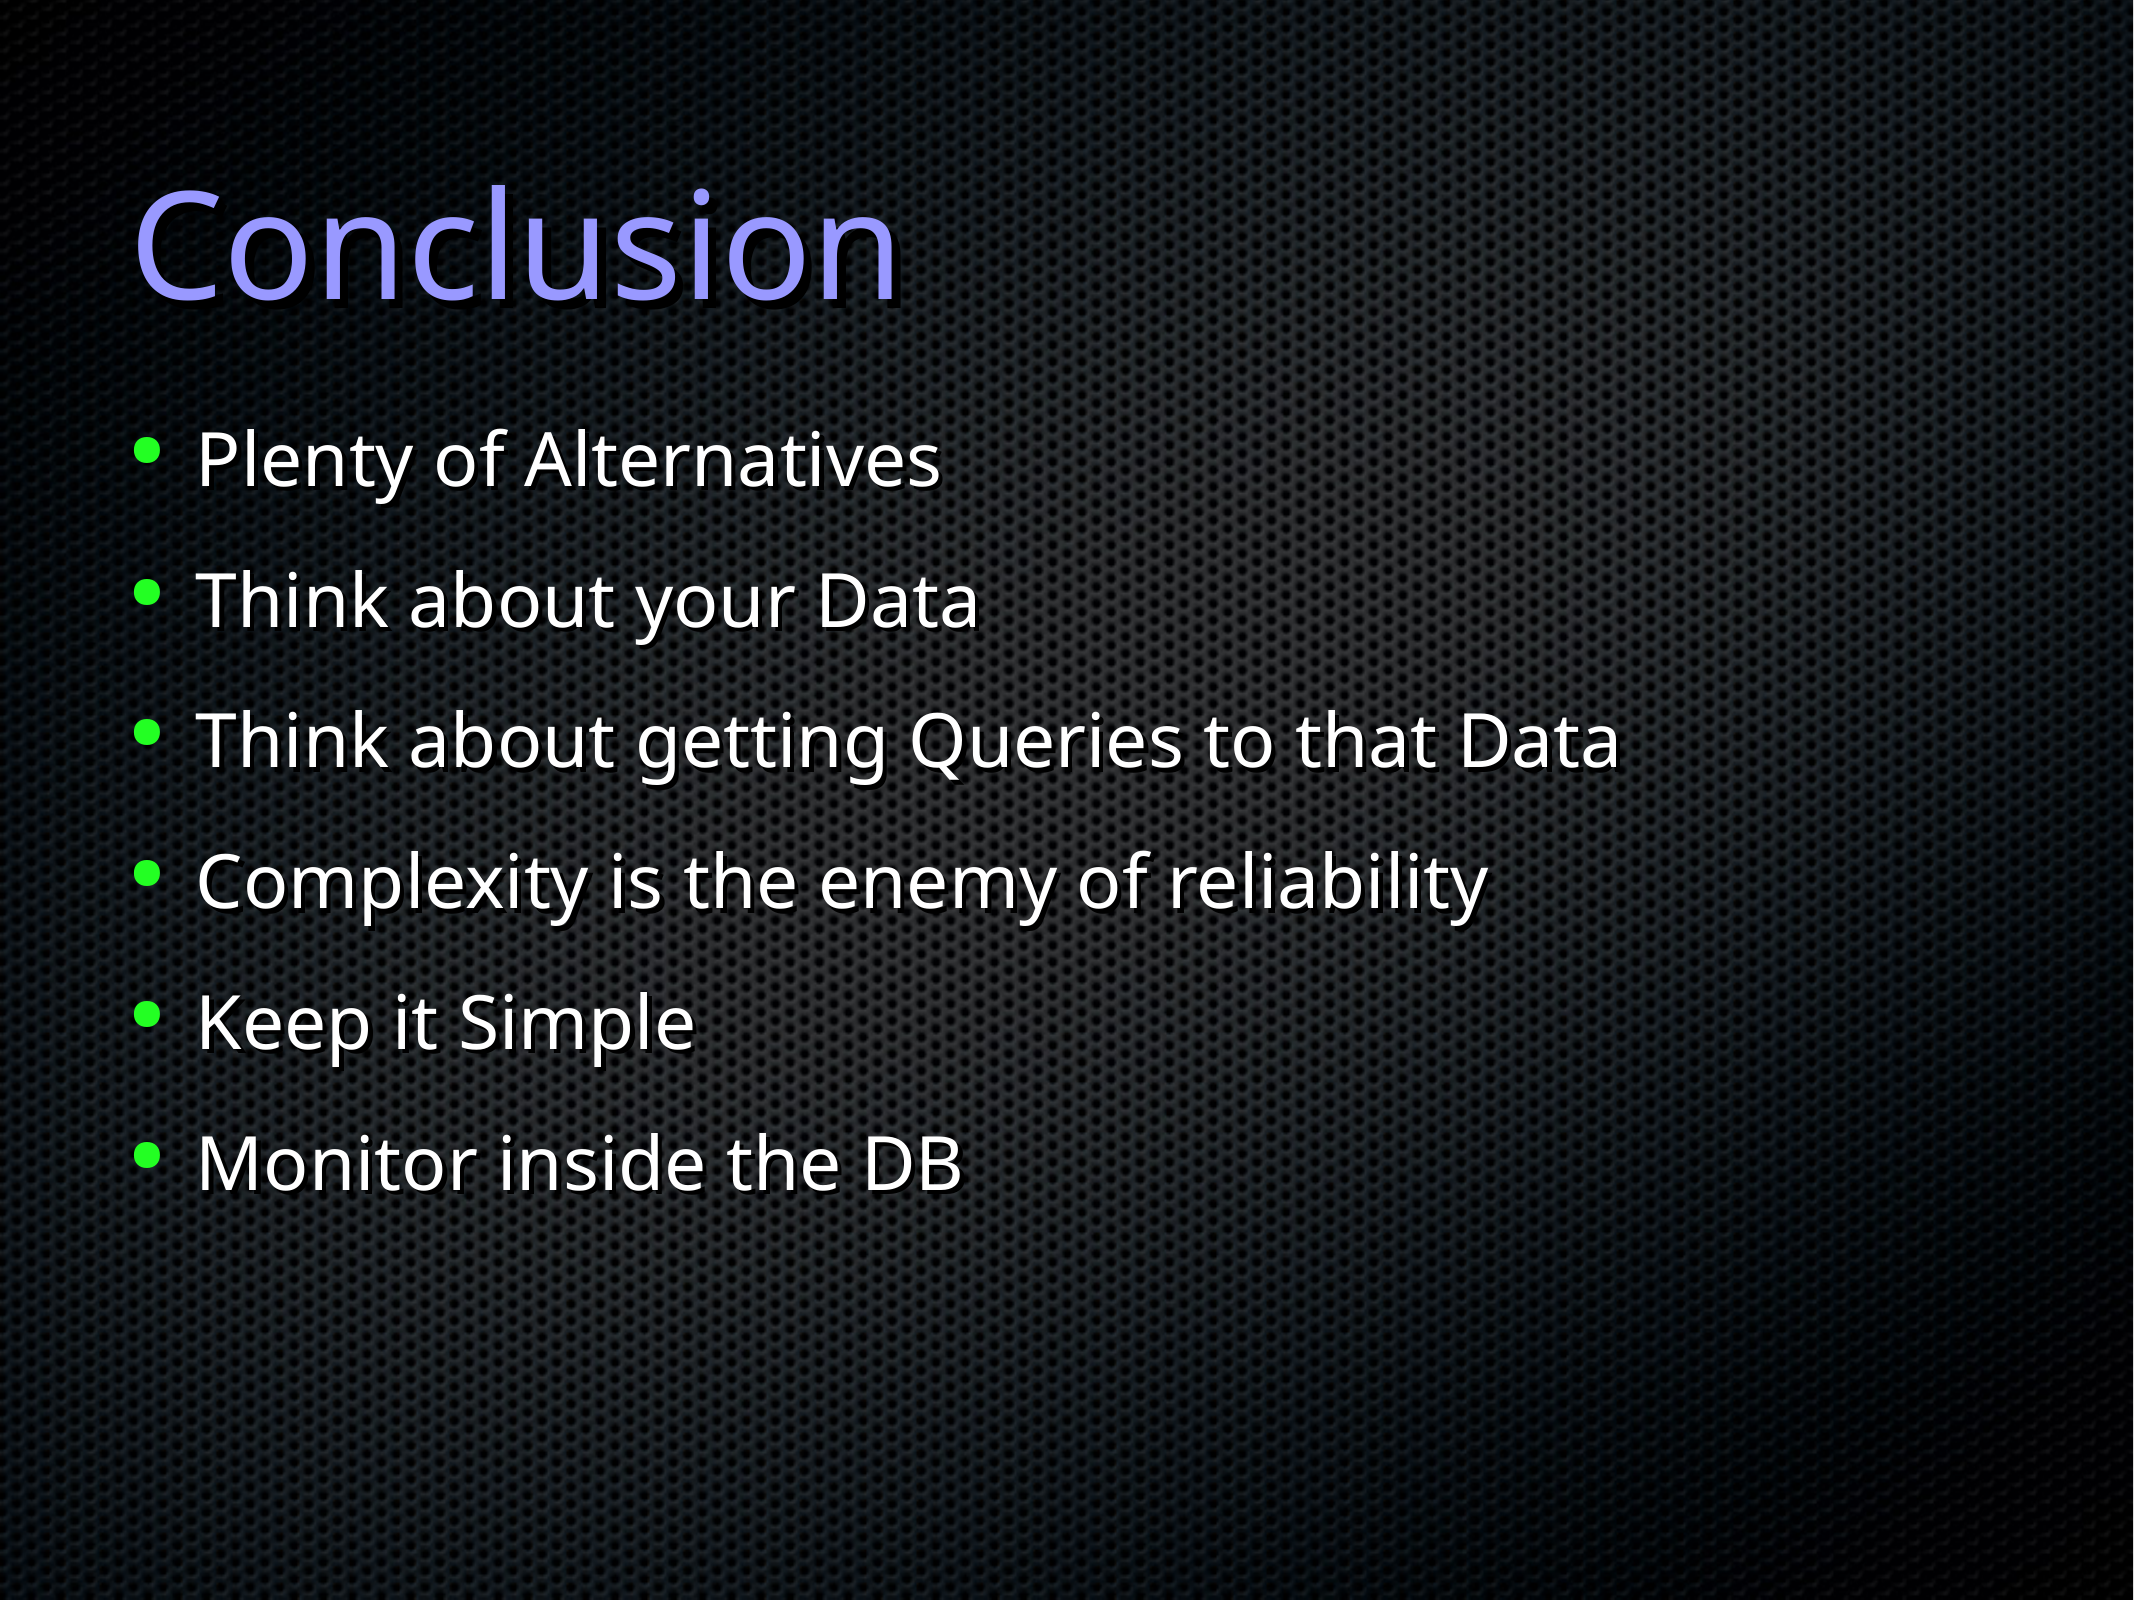

# Conclusion
Plenty of Alternatives
Think about your Data
Think about getting Queries to that Data
Complexity is the enemy of reliability
Keep it Simple
Monitor inside the DB